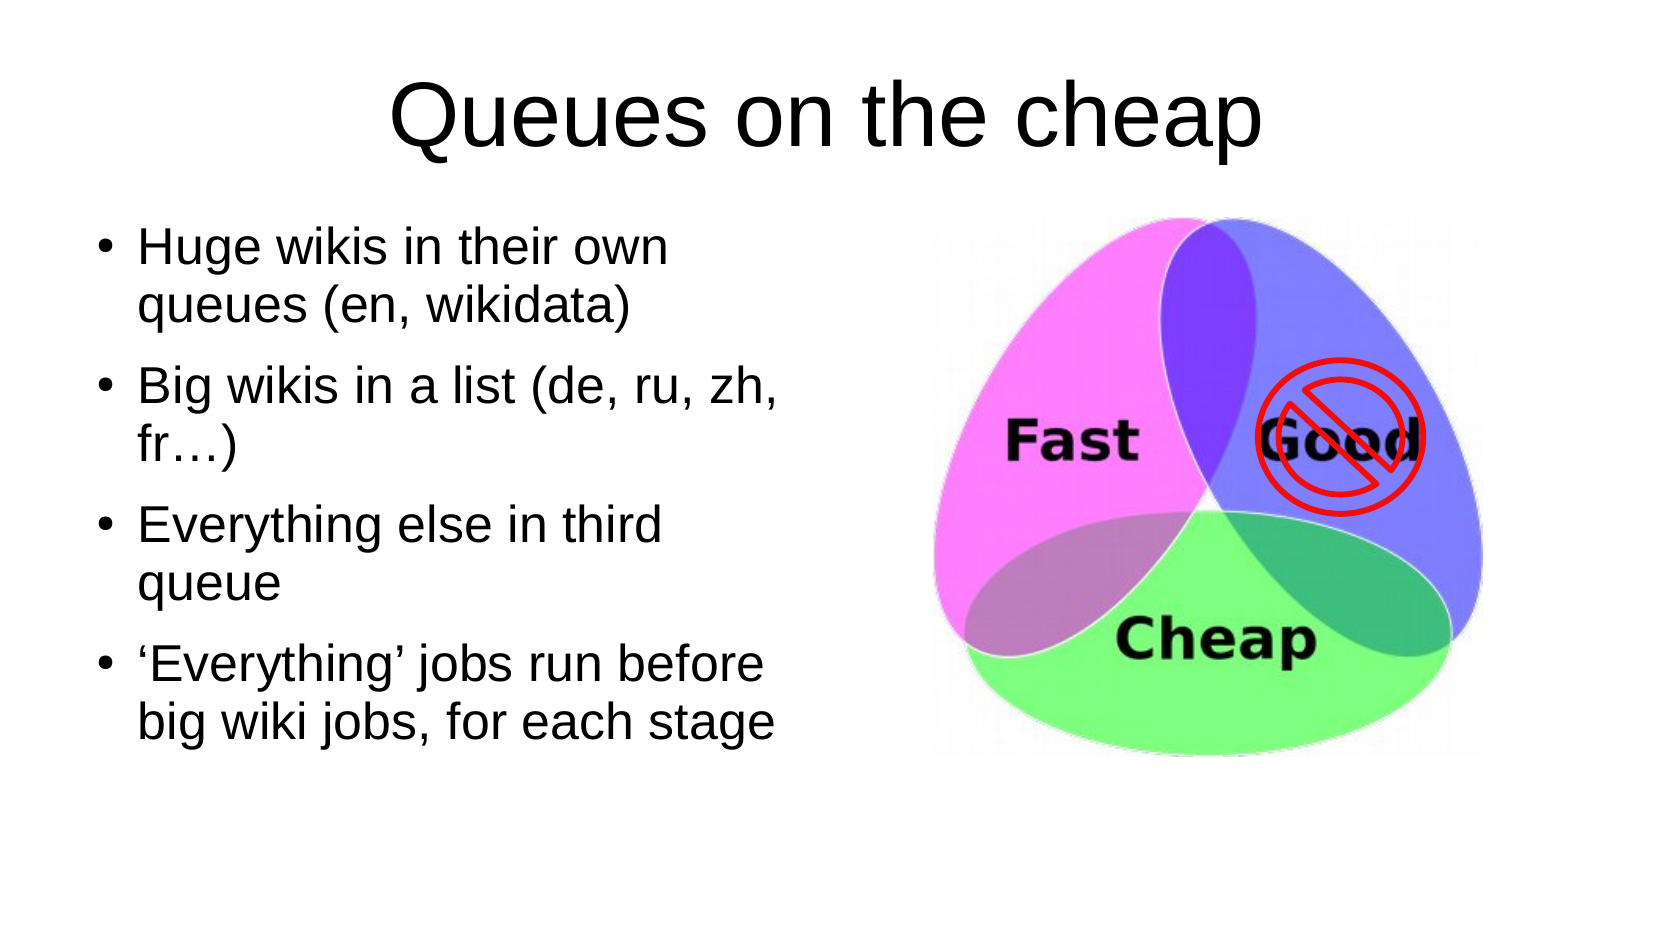

# Queues on the cheap
Huge wikis in their own queues (en, wikidata)
Big wikis in a list (de, ru, zh, fr…)
Everything else in third queue
‘Everything’ jobs run before big wiki jobs, for each stage